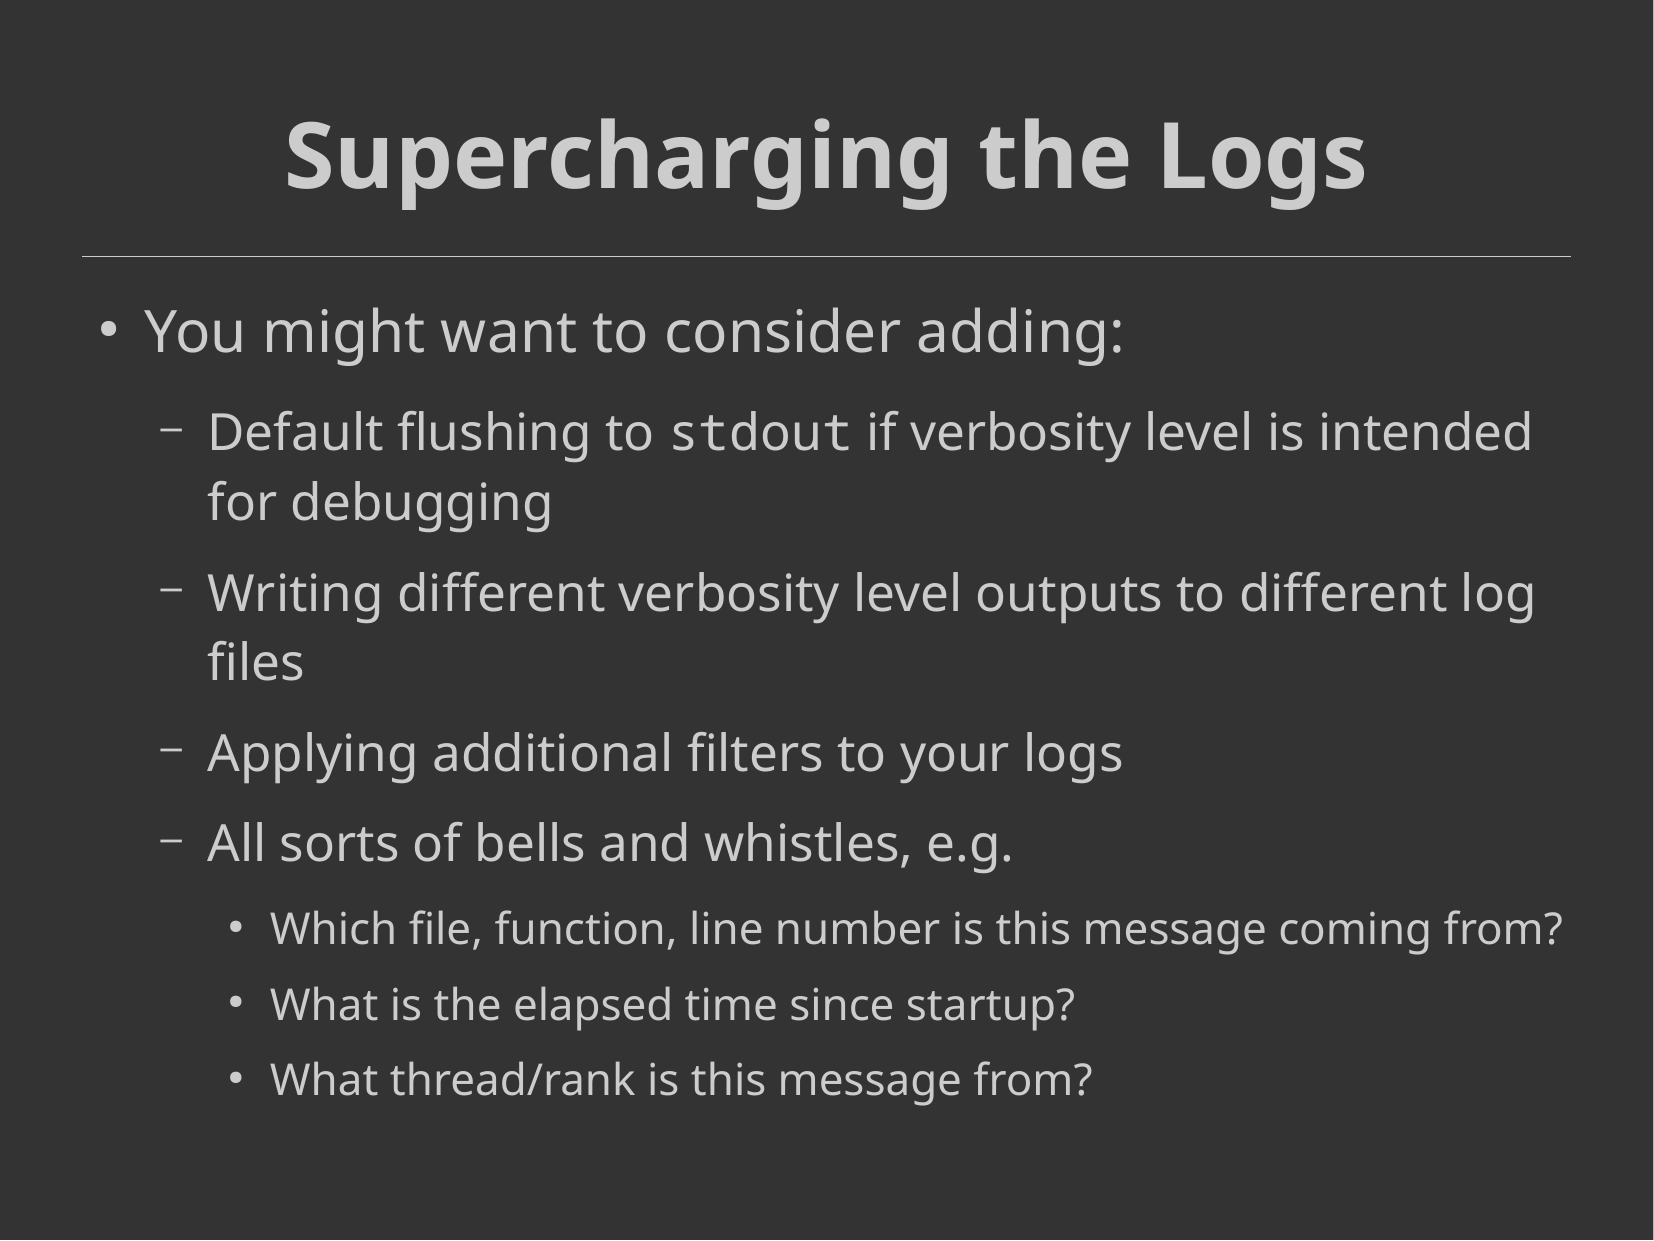

# Supercharging the Logs
You might want to consider adding:
Default flushing to stdout if verbosity level is intended for debugging
Writing different verbosity level outputs to different log files
Applying additional filters to your logs
All sorts of bells and whistles, e.g.
Which file, function, line number is this message coming from?
What is the elapsed time since startup?
What thread/rank is this message from?